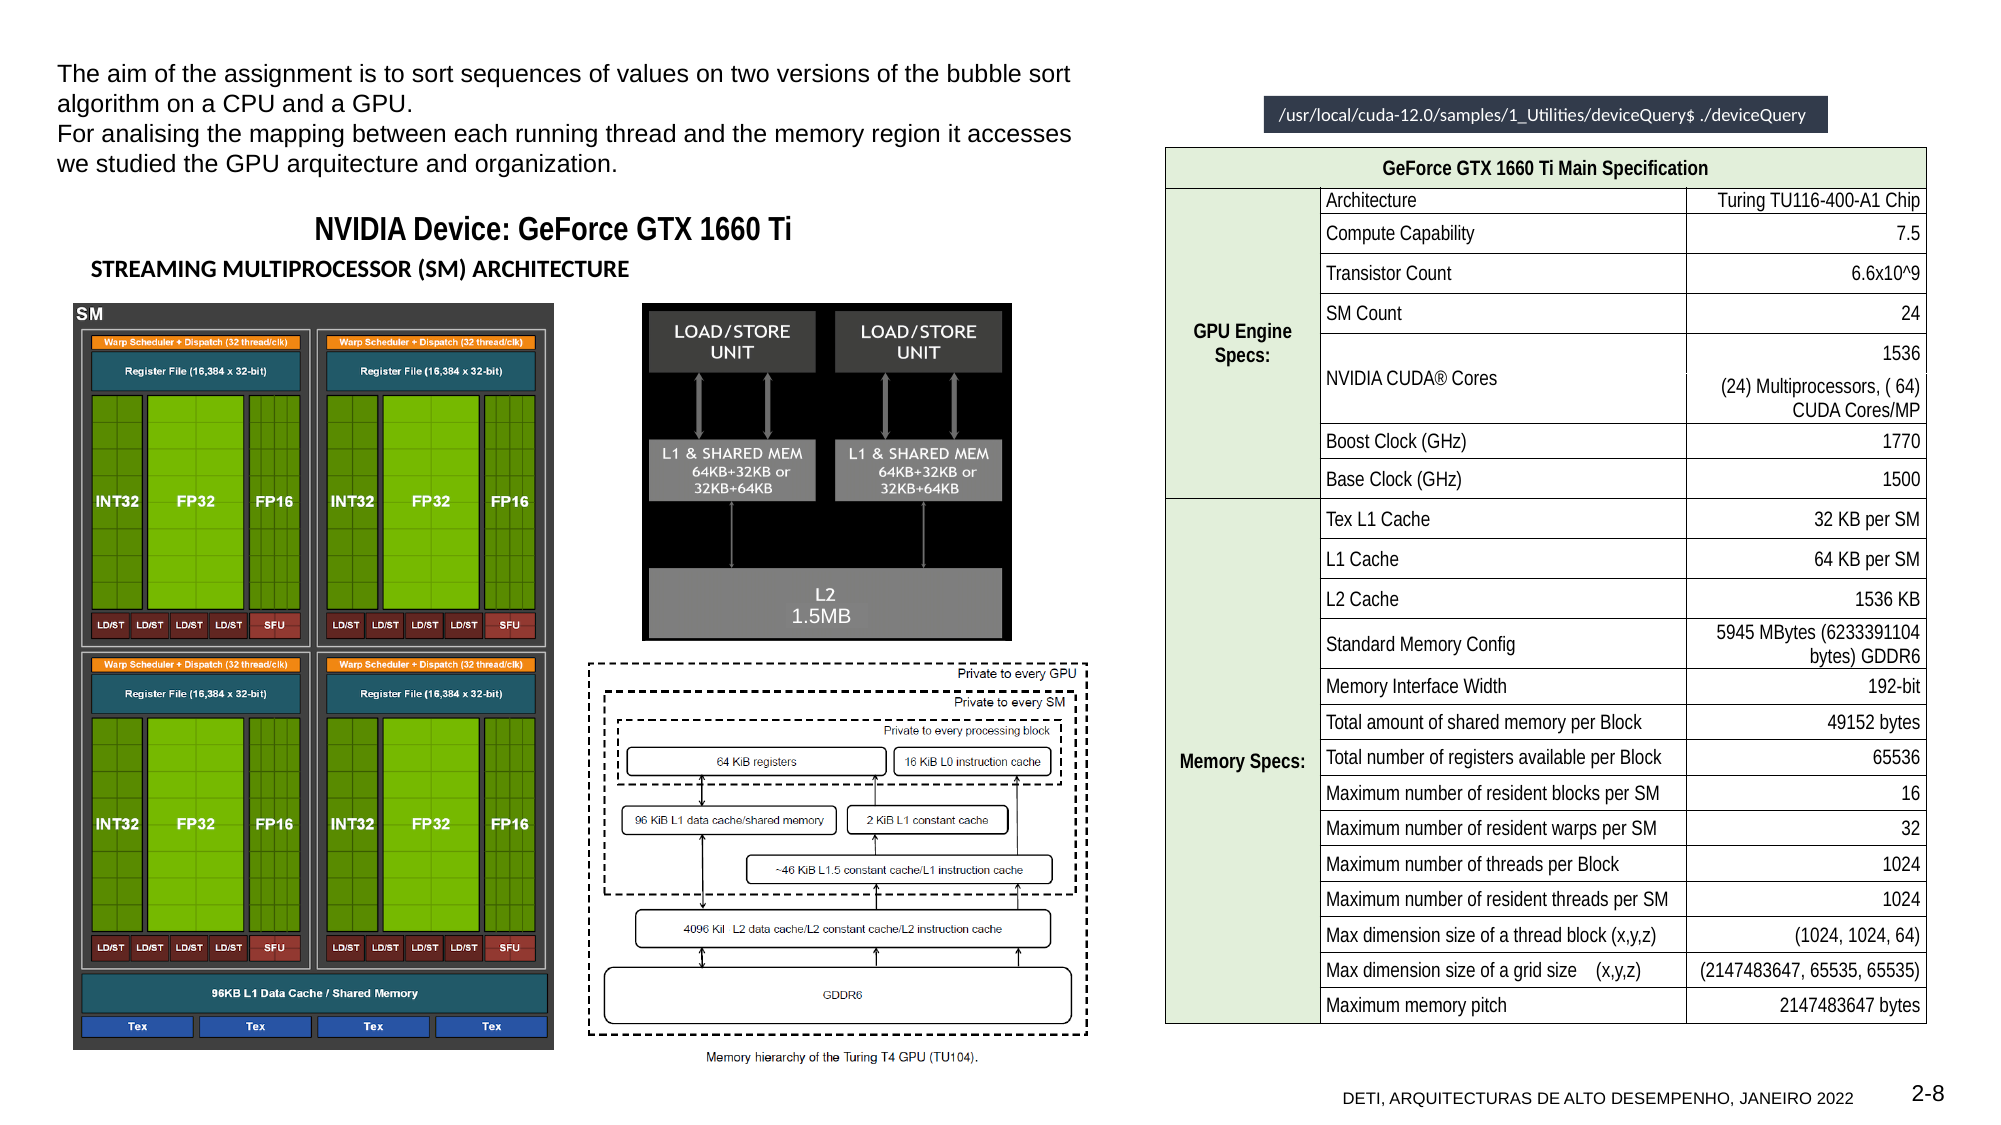

The aim of the assignment is to sort sequences of values on two versions of the bubble sort algorithm on a CPU and a GPU.
For analising the mapping between each running thread and the memory region it accesses we studied the GPU arquitecture and organization.
/usr/local/cuda-12.0/samples/1_Utilities/deviceQuery$ ./deviceQuery
| GeForce GTX 1660 Ti Main Specification | | |
| --- | --- | --- |
| GPU Engine Specs: | Architecture | Turing TU116-400-A1 Chip |
| | Compute Capability | 7.5 |
| | Transistor Count | 6.6x10^9 |
| | SM Count | 24 |
| | NVIDIA CUDA® Cores | 1536 |
| | | (24) Multiprocessors, ( 64) CUDA Cores/MP |
| | Boost Clock (GHz) | 1770 |
| | Base Clock (GHz) | 1500 |
| Memory Specs: | Tex L1 Cache | 32 KB per SM |
| | L1 Cache | 64 KB per SM |
| | L2 Cache | 1536 KB |
| | Standard Memory Config | 5945 MBytes (6233391104 bytes) GDDR6 |
| | Memory Interface Width | 192-bit |
| | Total amount of shared memory per Block | 49152 bytes |
| | Total number of registers available per Block | 65536 |
| | Maximum number of resident blocks per SM | 16 |
| | Maximum number of resident warps per SM | 32 |
| | Maximum number of threads per Block | 1024 |
| | Maximum number of resident threads per SM | 1024 |
| | Max dimension size of a thread block (x,y,z) | (1024, 1024, 64) |
| | Max dimension size of a grid size (x,y,z) | (2147483647, 65535, 65535) |
| | Maximum memory pitch | 2147483647 bytes |
NVIDIA Device: GeForce GTX 1660 Ti
STREAMING MULTIPROCESSOR (SM) ARCHITECTURE
1.5MB
DETI, Arquitecturas de Alto Desempenho, Janeiro 2022